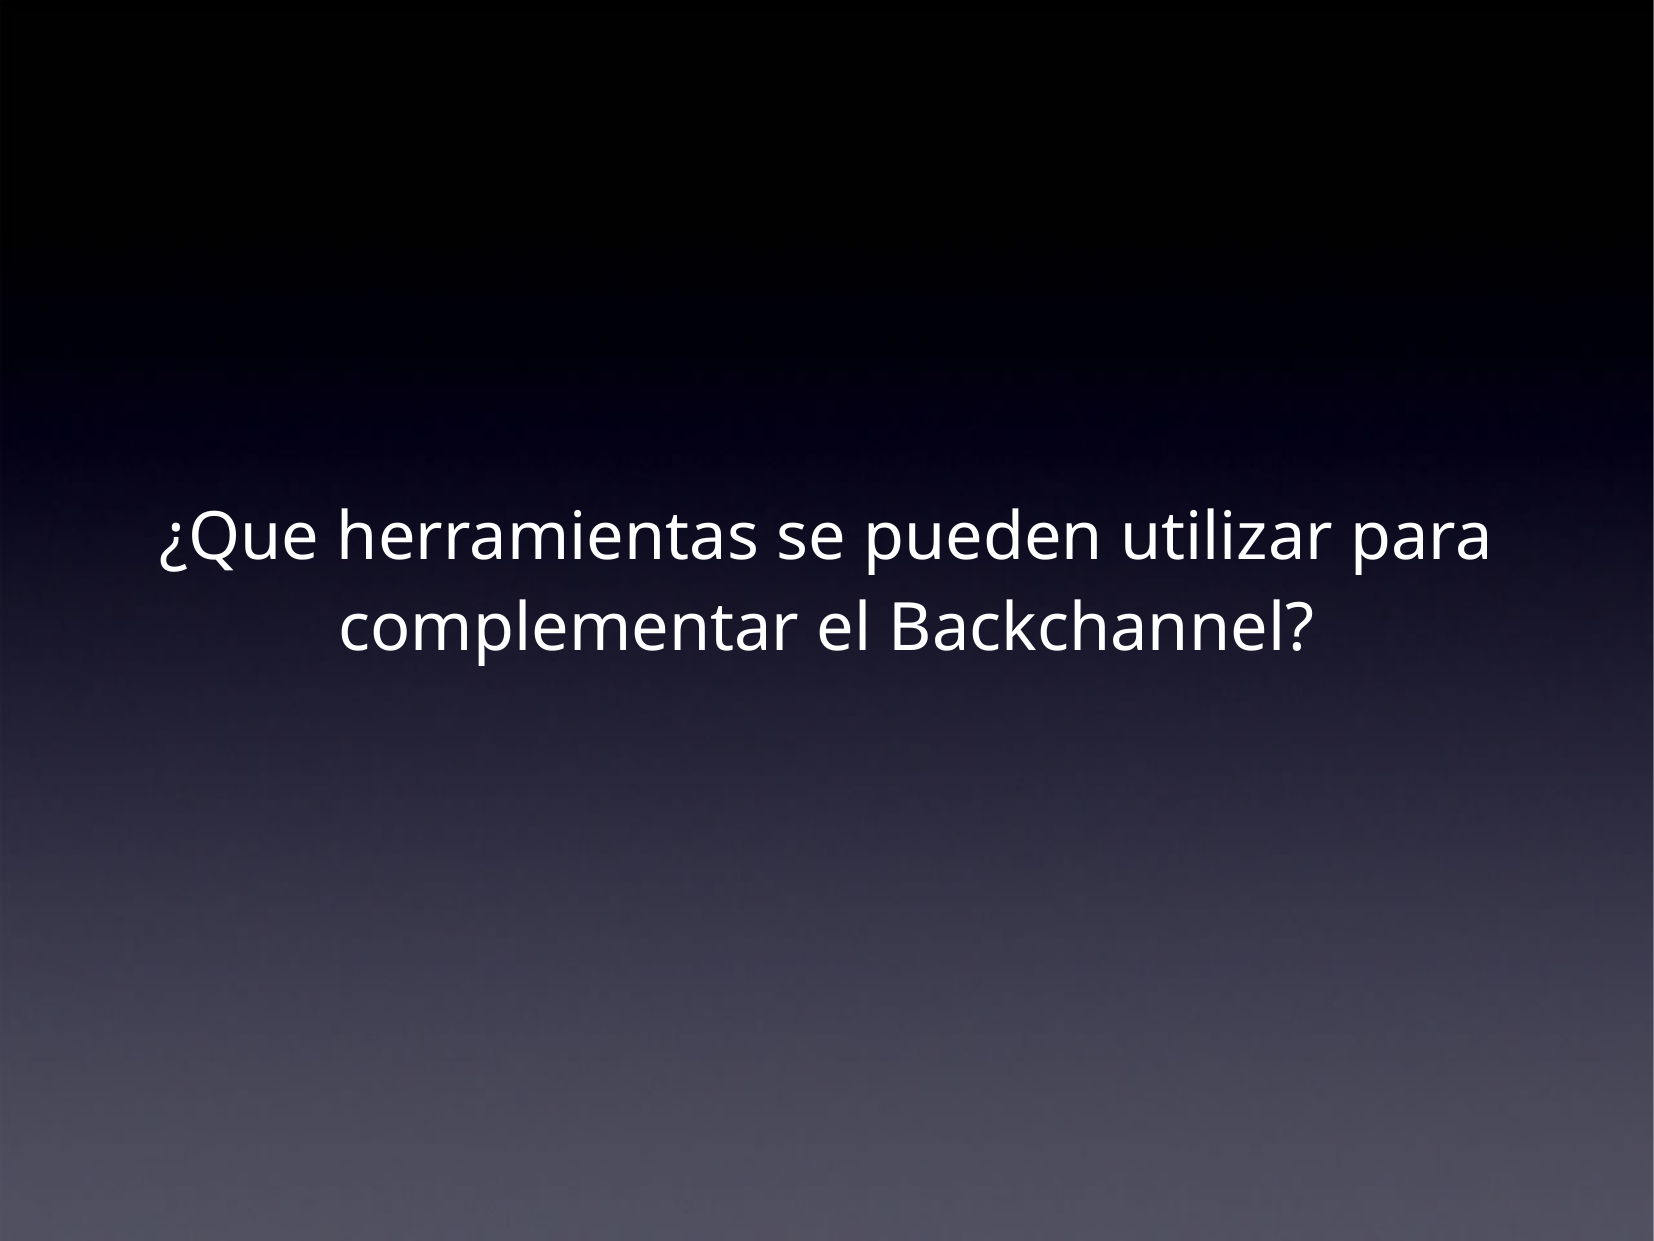

# ¿Que herramientas se pueden utilizar para complementar el Backchannel?